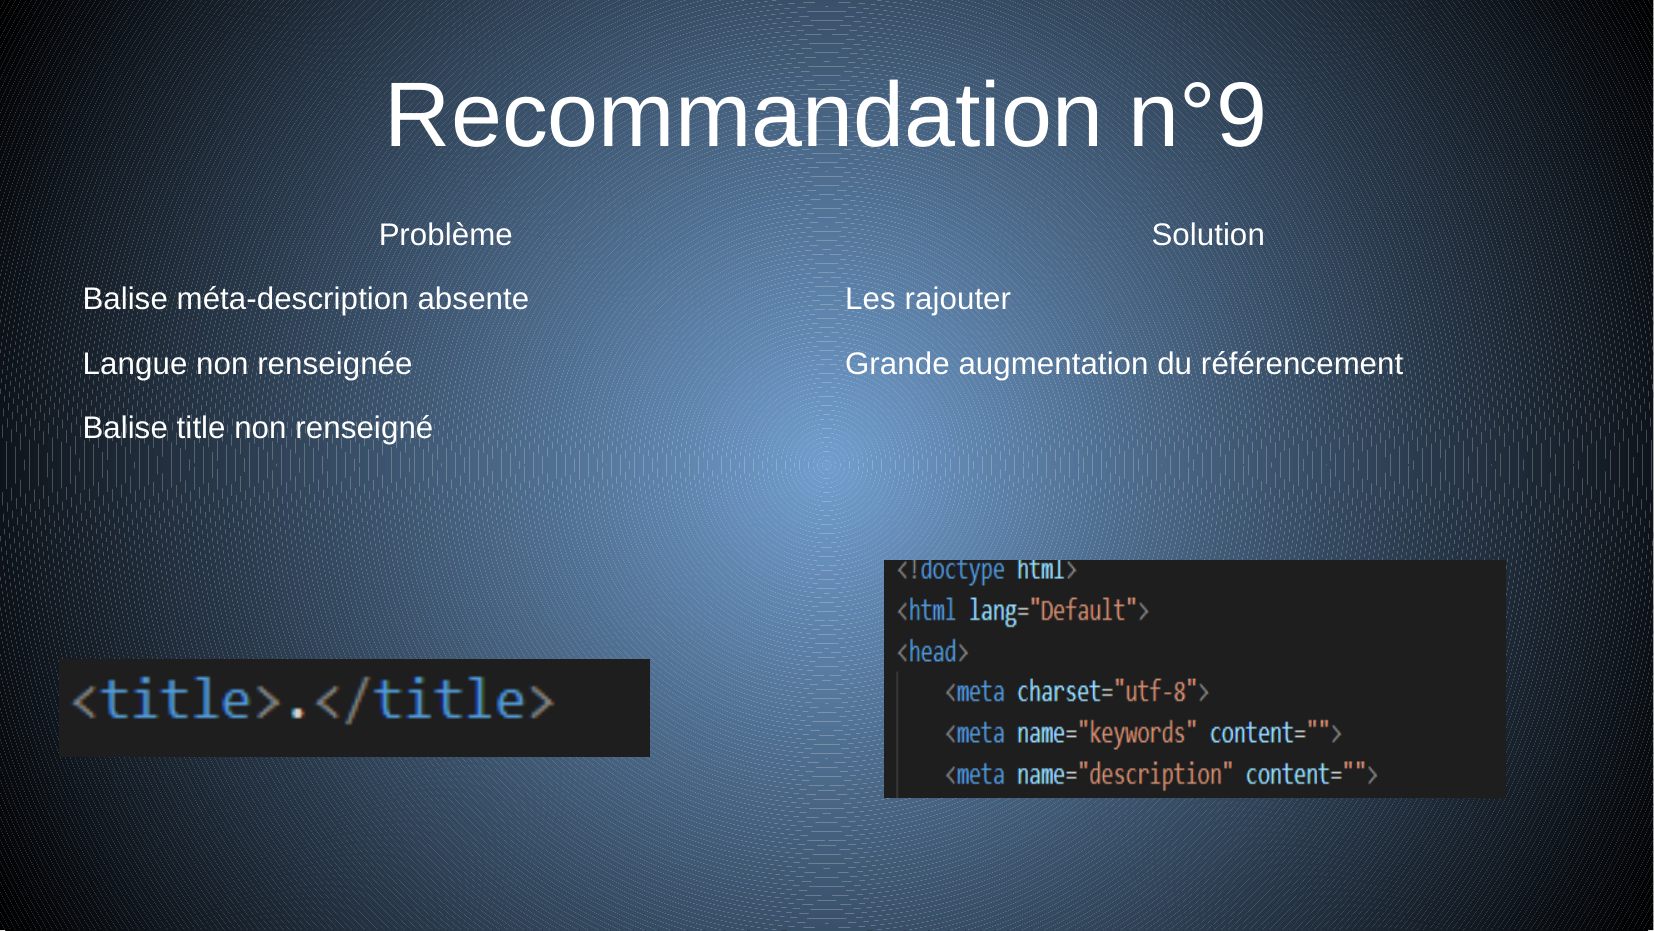

# Recommandation n°9
Problème
Balise méta-description absente
Langue non renseignée
Balise title non renseigné
Solution
Les rajouter
Grande augmentation du référencement